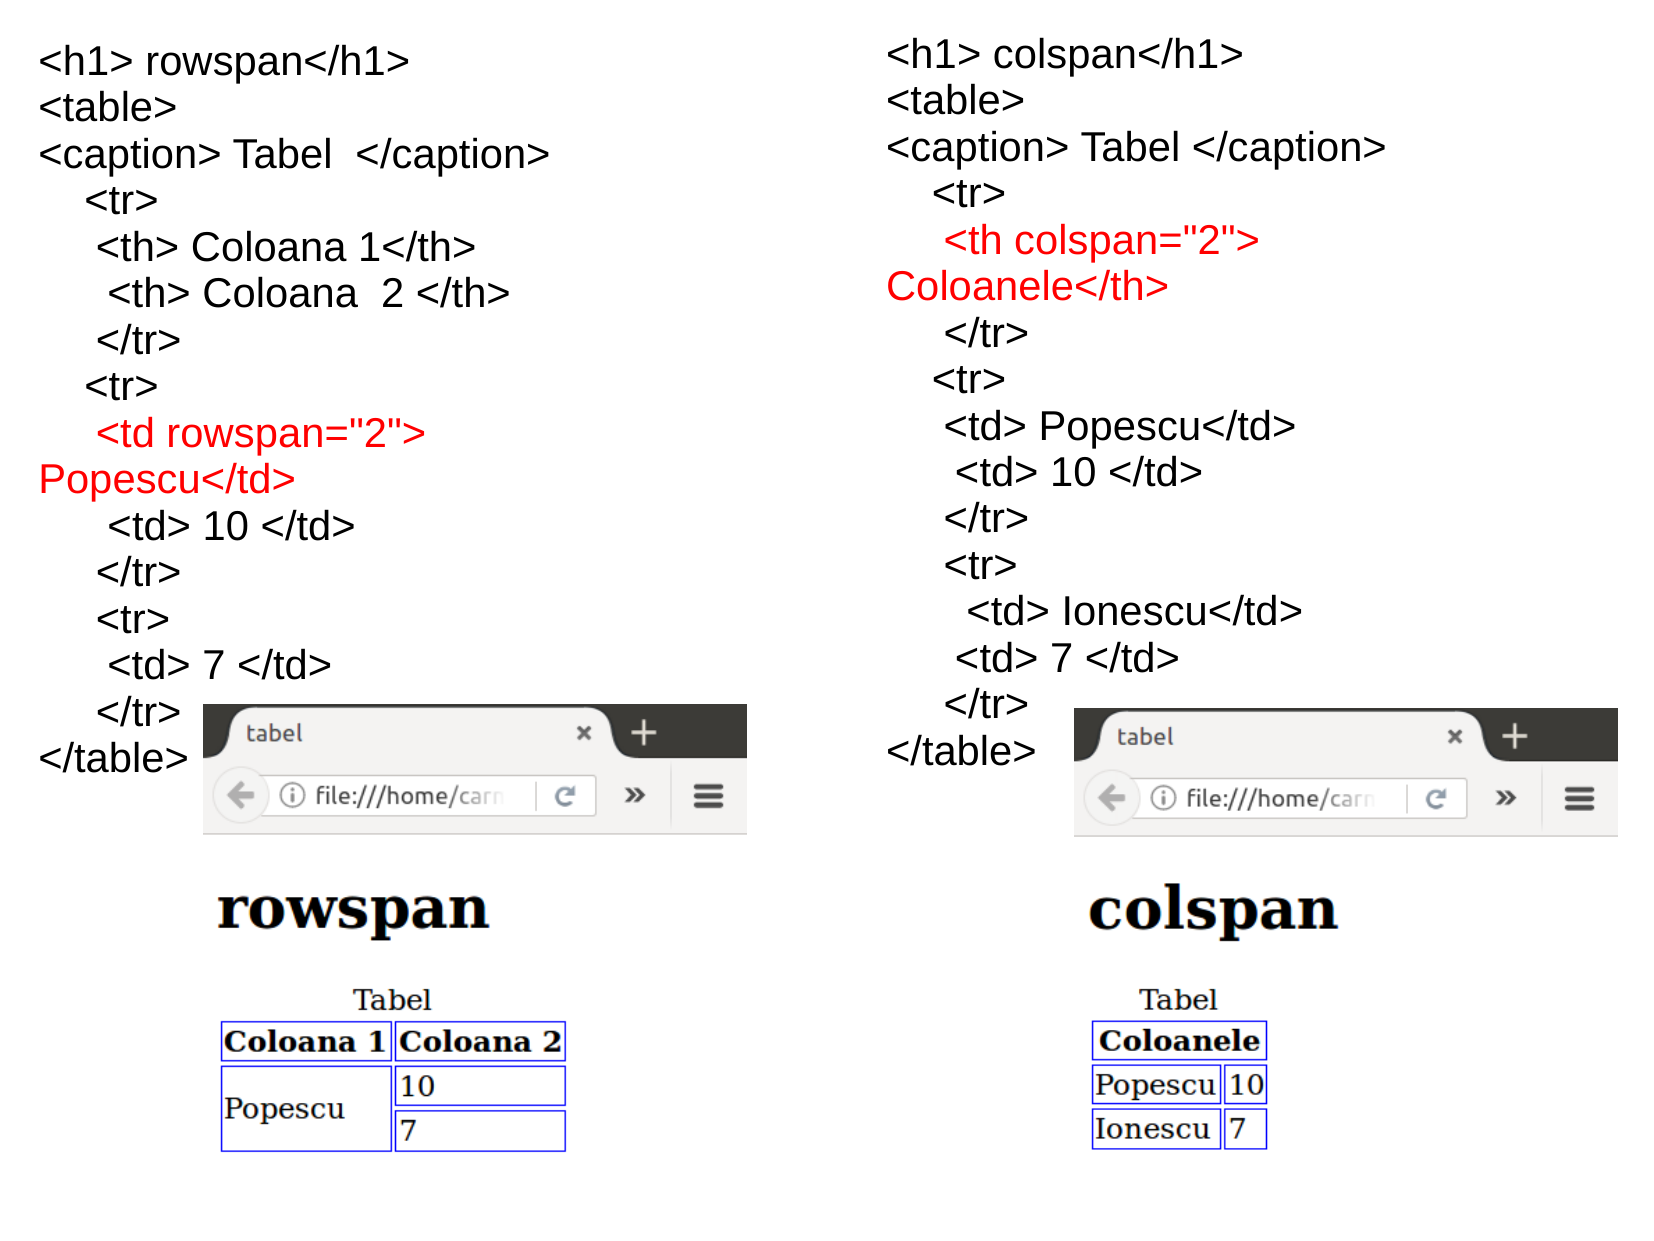

<h1> colspan</h1>
<table>
<caption> Tabel </caption>
 <tr>
 <th colspan="2"> Coloanele</th>
 </tr>
 <tr>
 <td> Popescu</td>
 <td> 10 </td>
 </tr>
 <tr>
 <td> Ionescu</td>
 <td> 7 </td>
 </tr>
</table>
<h1> rowspan</h1>
<table>
<caption> Tabel </caption>
 <tr>
 <th> Coloana 1</th>
 <th> Coloana 2 </th>
 </tr>
 <tr>
 <td rowspan="2"> Popescu</td>
 <td> 10 </td>
 </tr>
 <tr>
 <td> 7 </td>
 </tr>
</table>